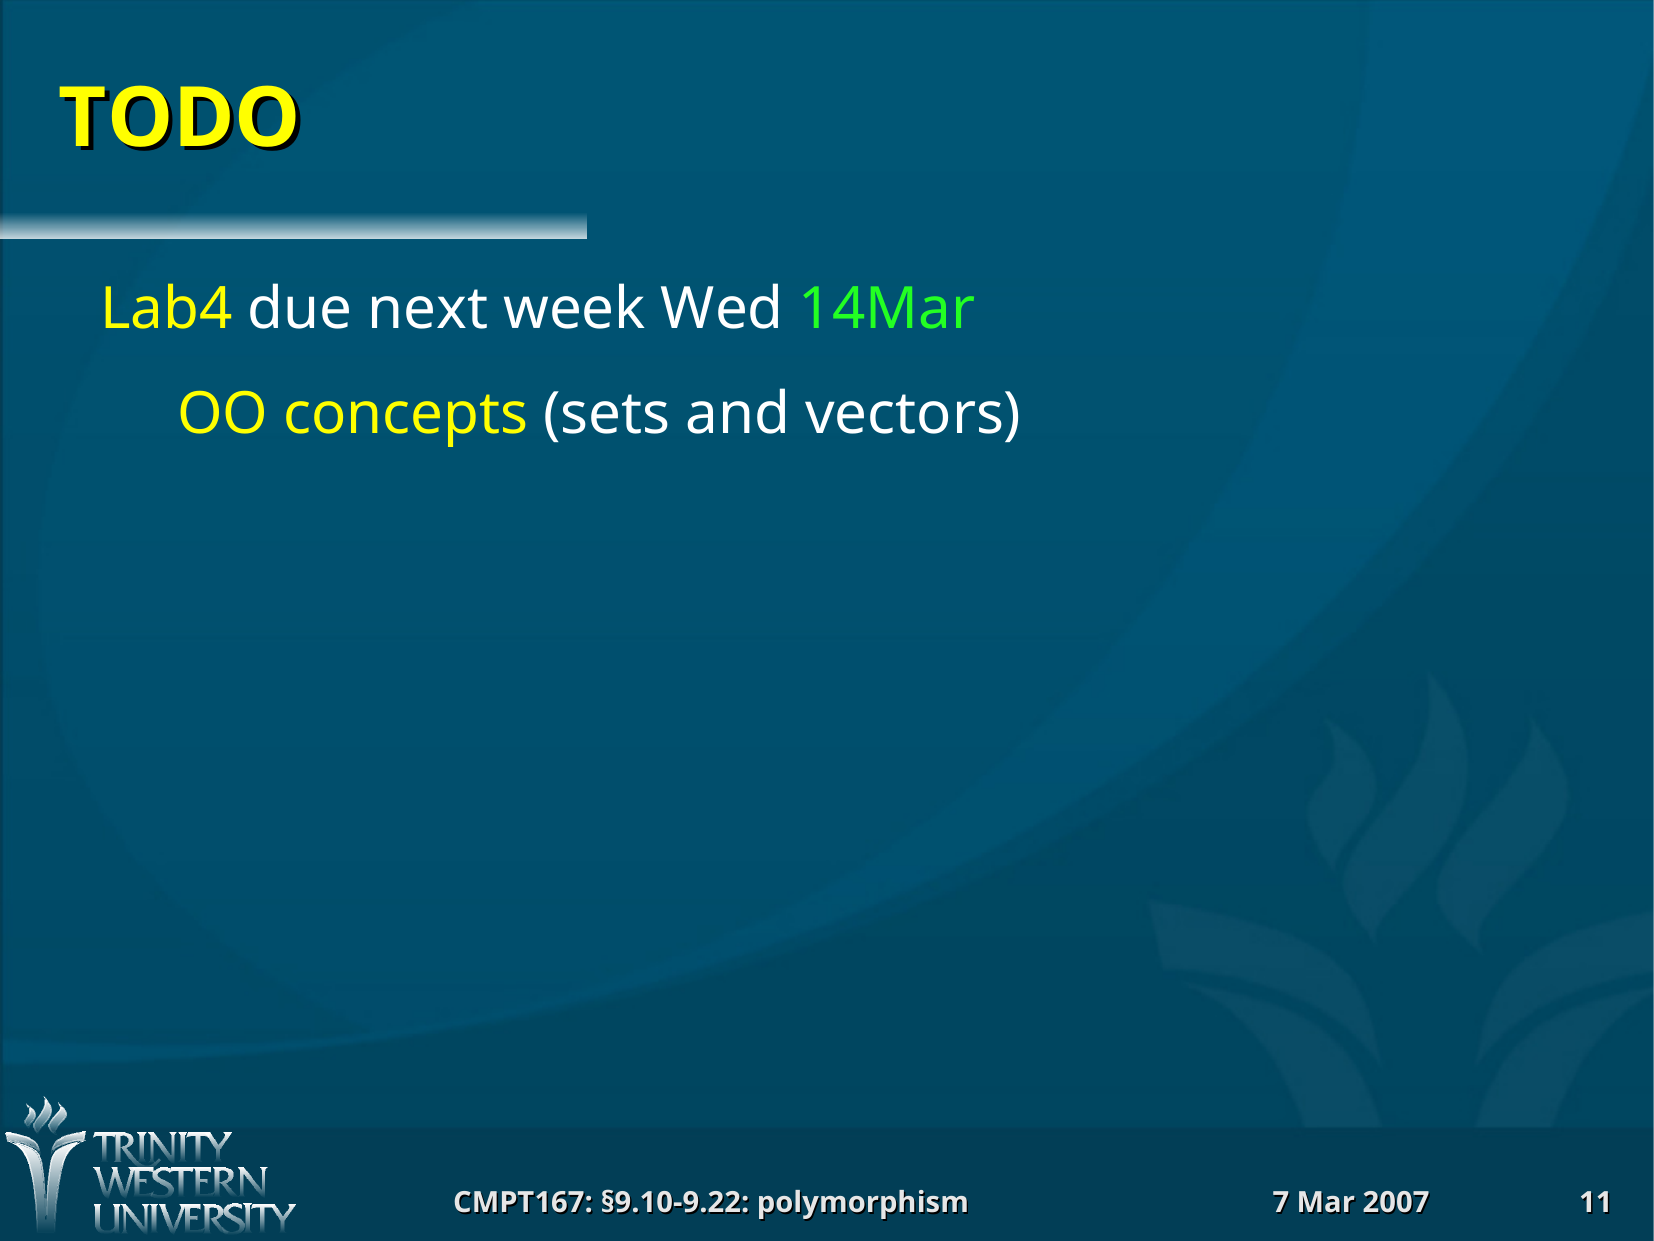

# TODO
Lab4 due next week Wed 14Mar
OO concepts (sets and vectors)
CMPT167: §9.10-9.22: polymorphism
7 Mar 2007
11